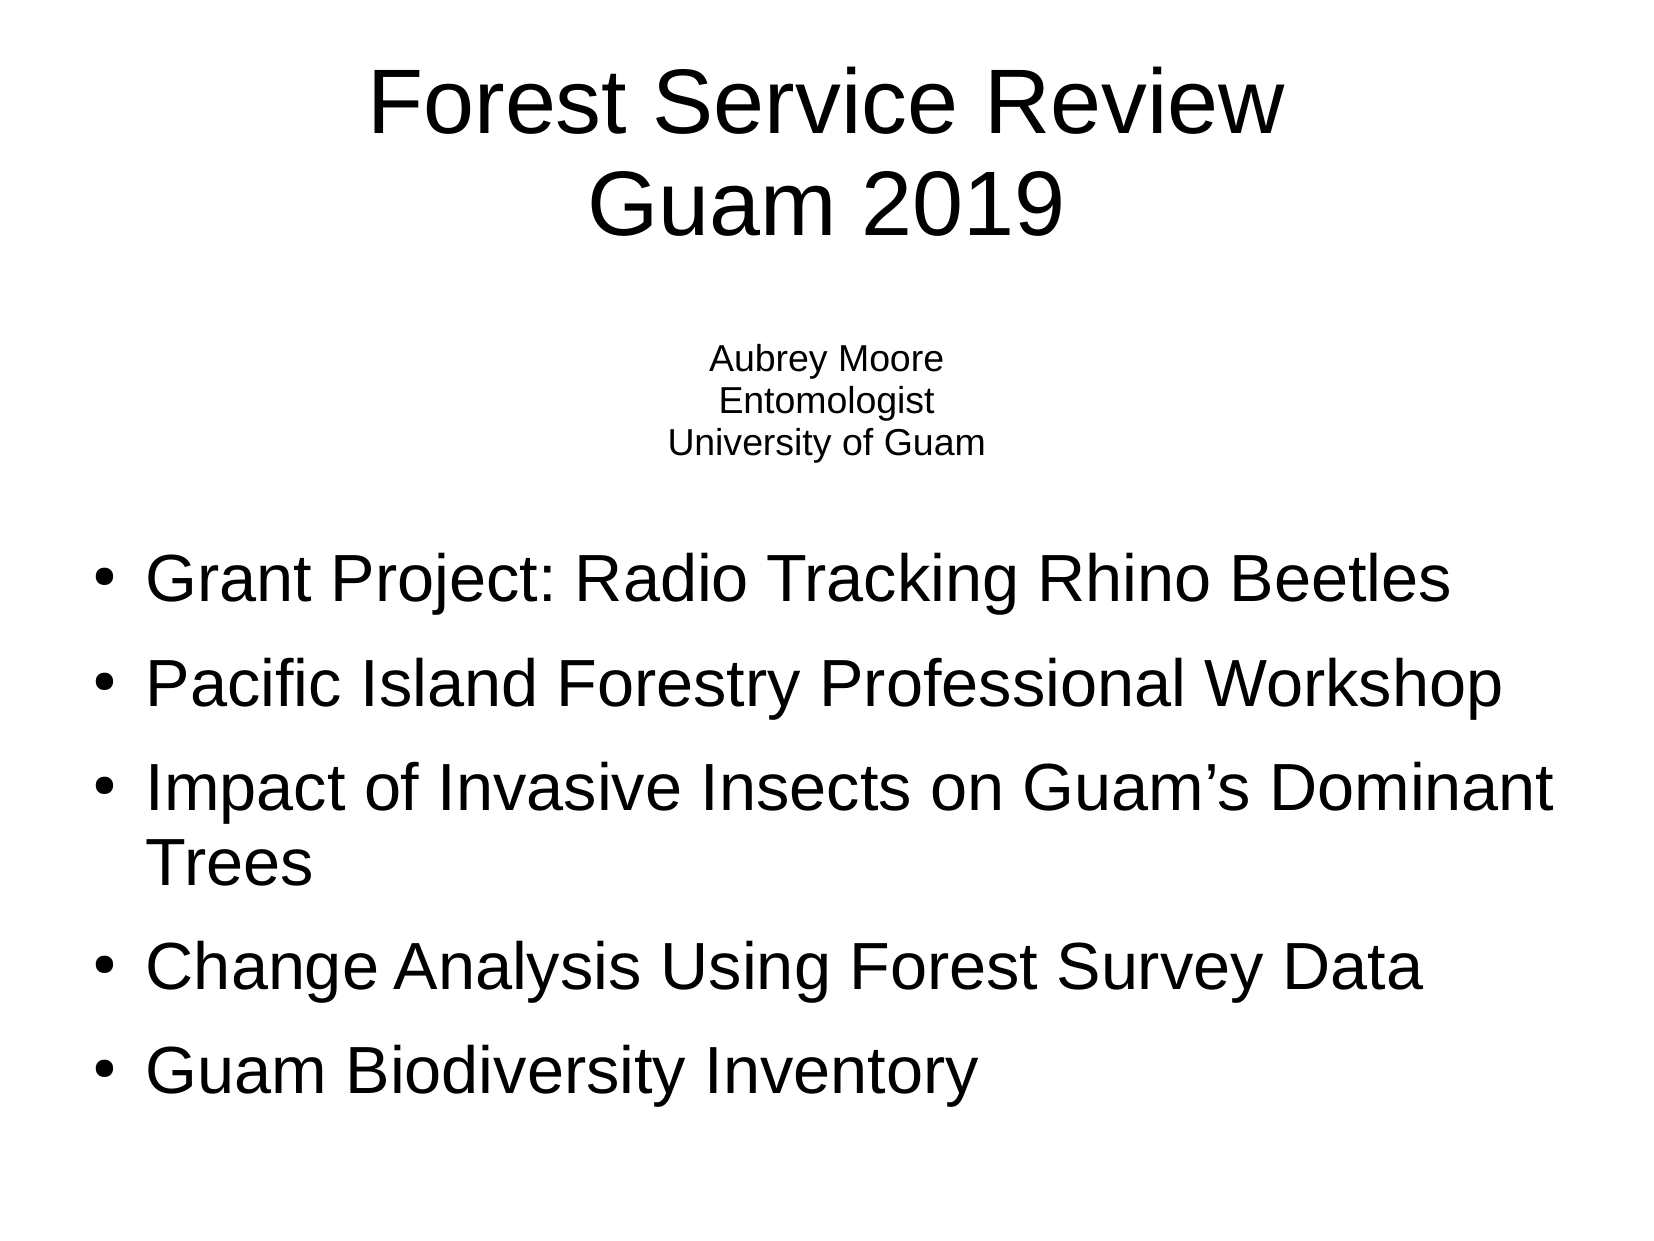

# Forest Service Review Guam 2019
Aubrey Moore
Entomologist
University of Guam
Grant Project: Radio Tracking Rhino Beetles
Pacific Island Forestry Professional Workshop
Impact of Invasive Insects on Guam’s Dominant Trees
Change Analysis Using Forest Survey Data
Guam Biodiversity Inventory